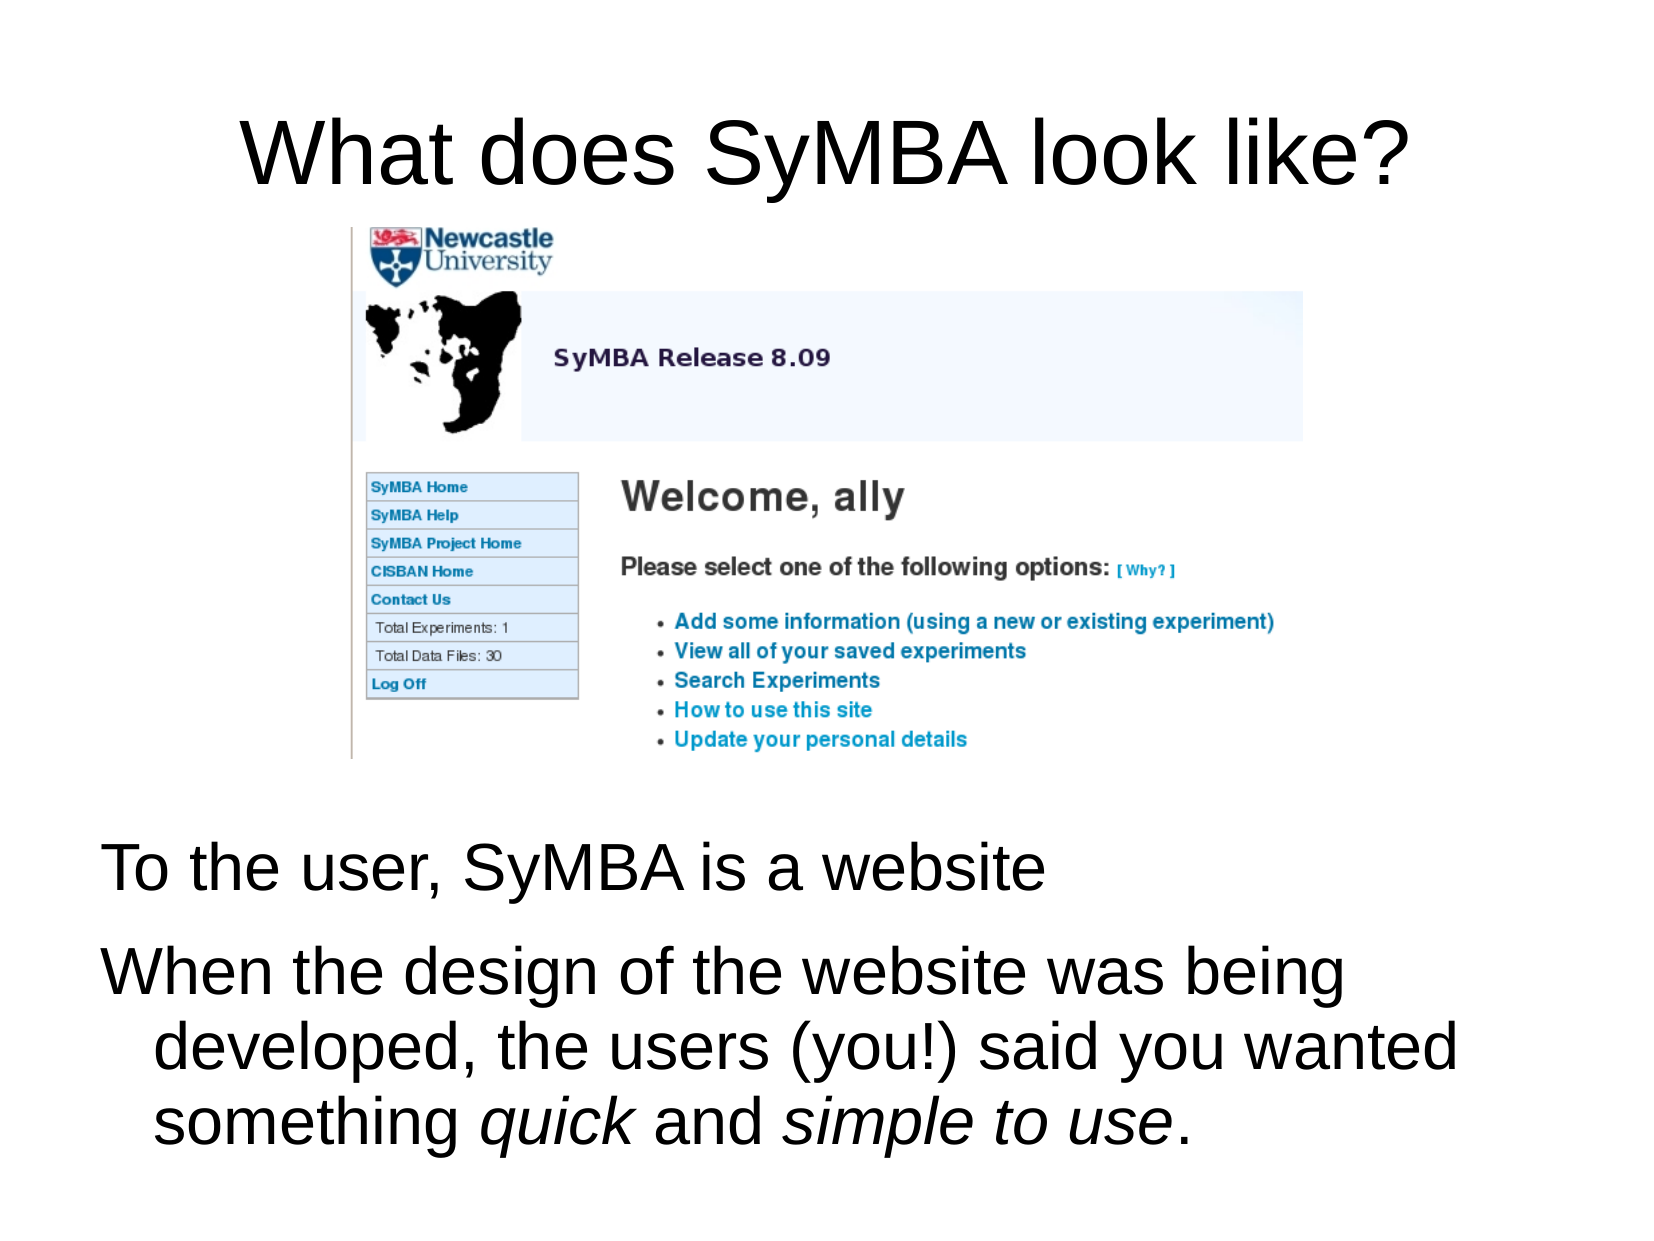

# What does SyMBA look like?
To the user, SyMBA is a website
When the design of the website was being developed, the users (you!) said you wanted something quick and simple to use.